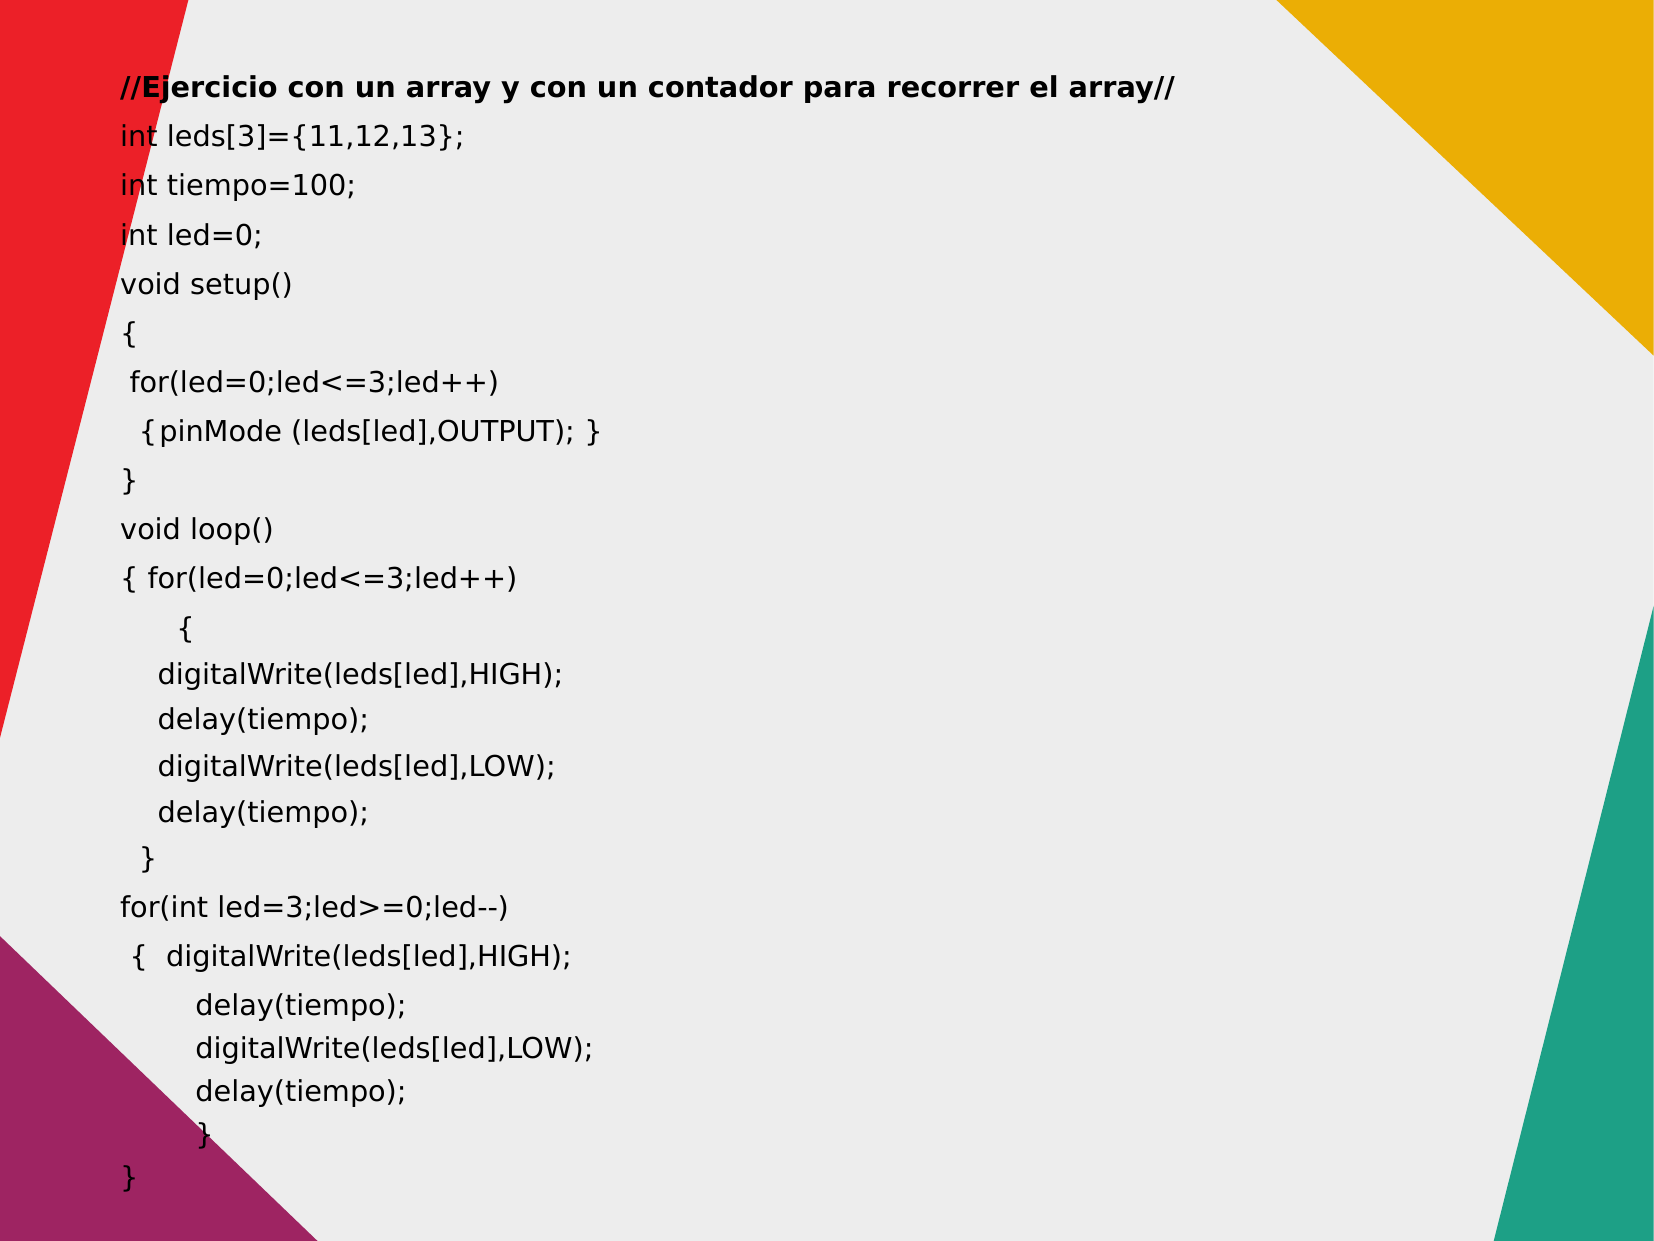

# //Ejercicio con un array y con un contador para recorrer el array//
int leds[3]={11,12,13};
int tiempo=100;
int led=0;
void setup()
{
 for(led=0;led<=3;led++)
 {	pinMode (leds[led],OUTPUT); }
}
void loop()
{ for(led=0;led<=3;led++)
 {
digitalWrite(leds[led],HIGH);
delay(tiempo);
digitalWrite(leds[led],LOW);
delay(tiempo);
 }
for(int led=3;led>=0;led--)
 { digitalWrite(leds[led],HIGH);
delay(tiempo);
digitalWrite(leds[led],LOW);
delay(tiempo);
}
}